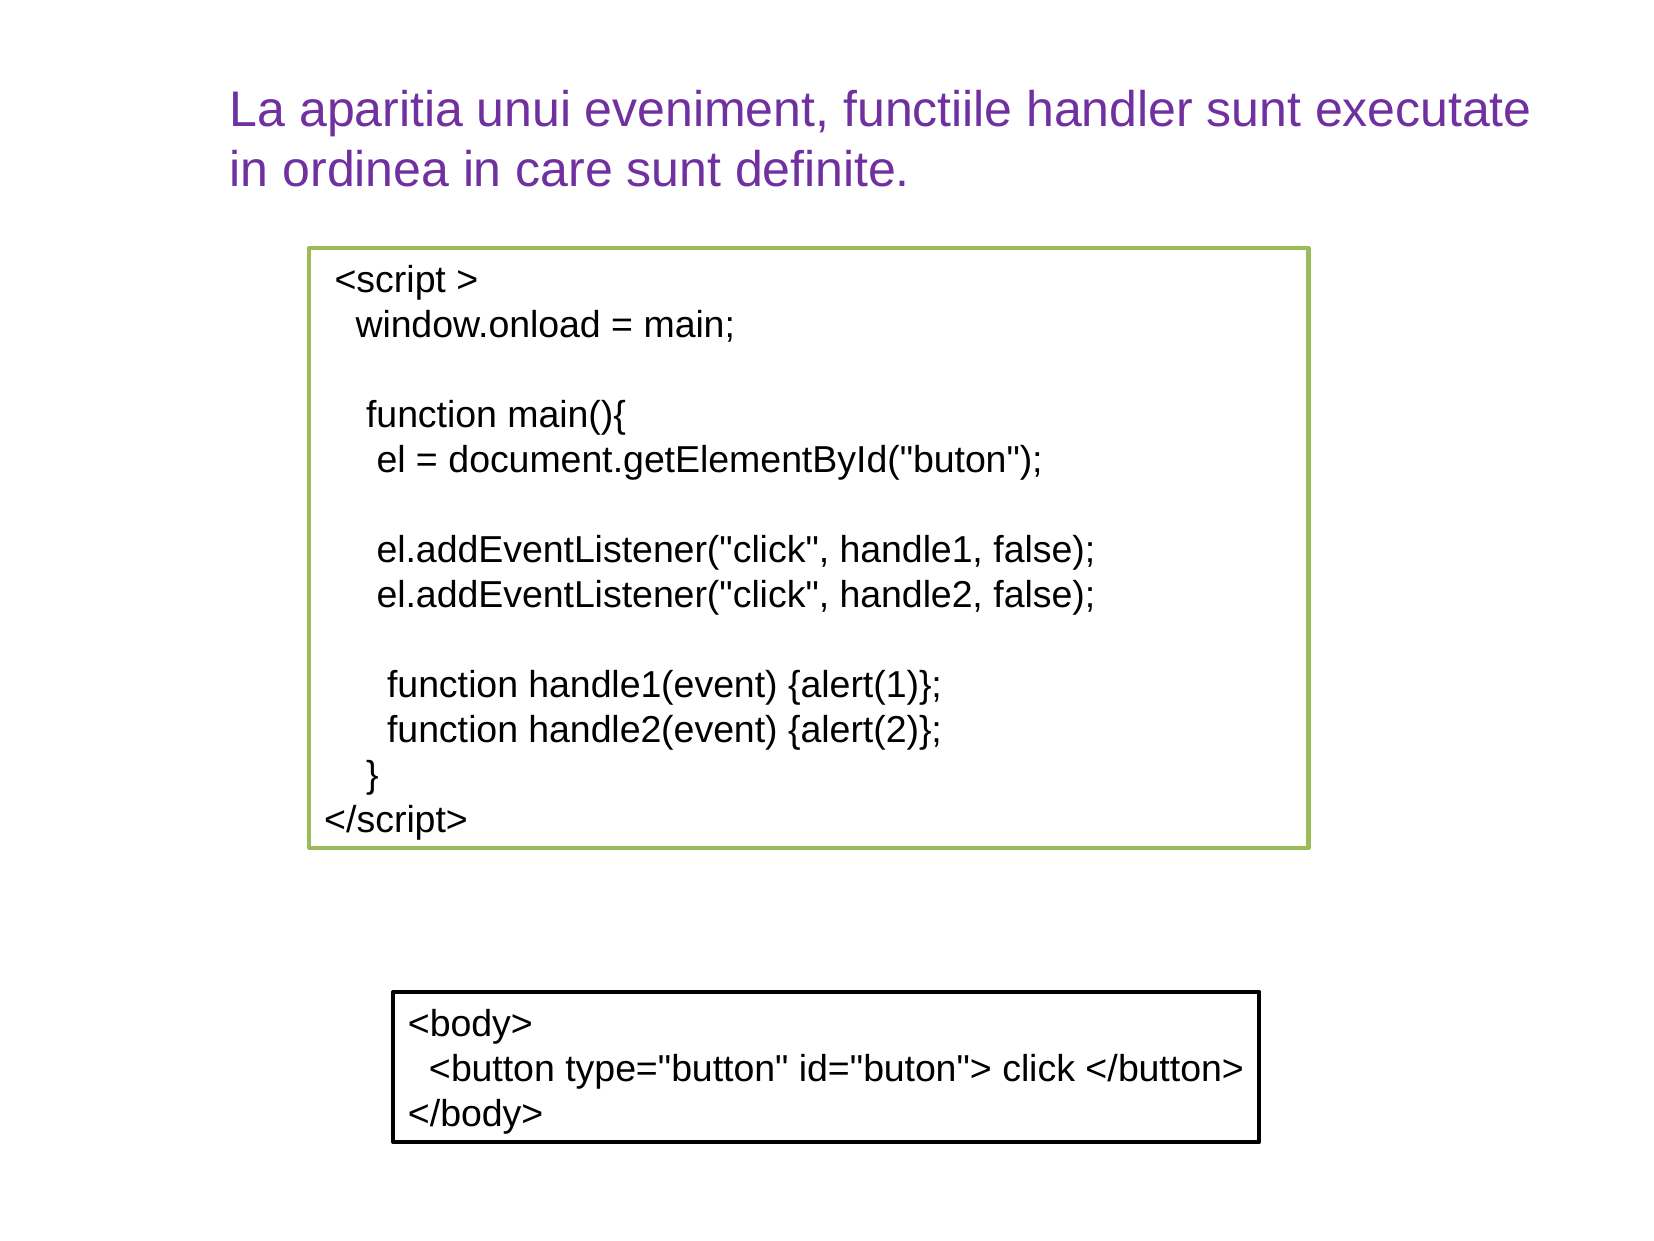

La aparitia unui eveniment, functiile handler sunt executate
 in ordinea in care sunt definite.
 <script >
 window.onload = main;
 function main(){
 el = document.getElementById("buton");
 el.addEventListener("click", handle1, false);
 el.addEventListener("click", handle2, false);
 function handle1(event) {alert(1)};
 function handle2(event) {alert(2)};
 }
</script>
<body>
 <button type="button" id="buton"> click </button>
</body>